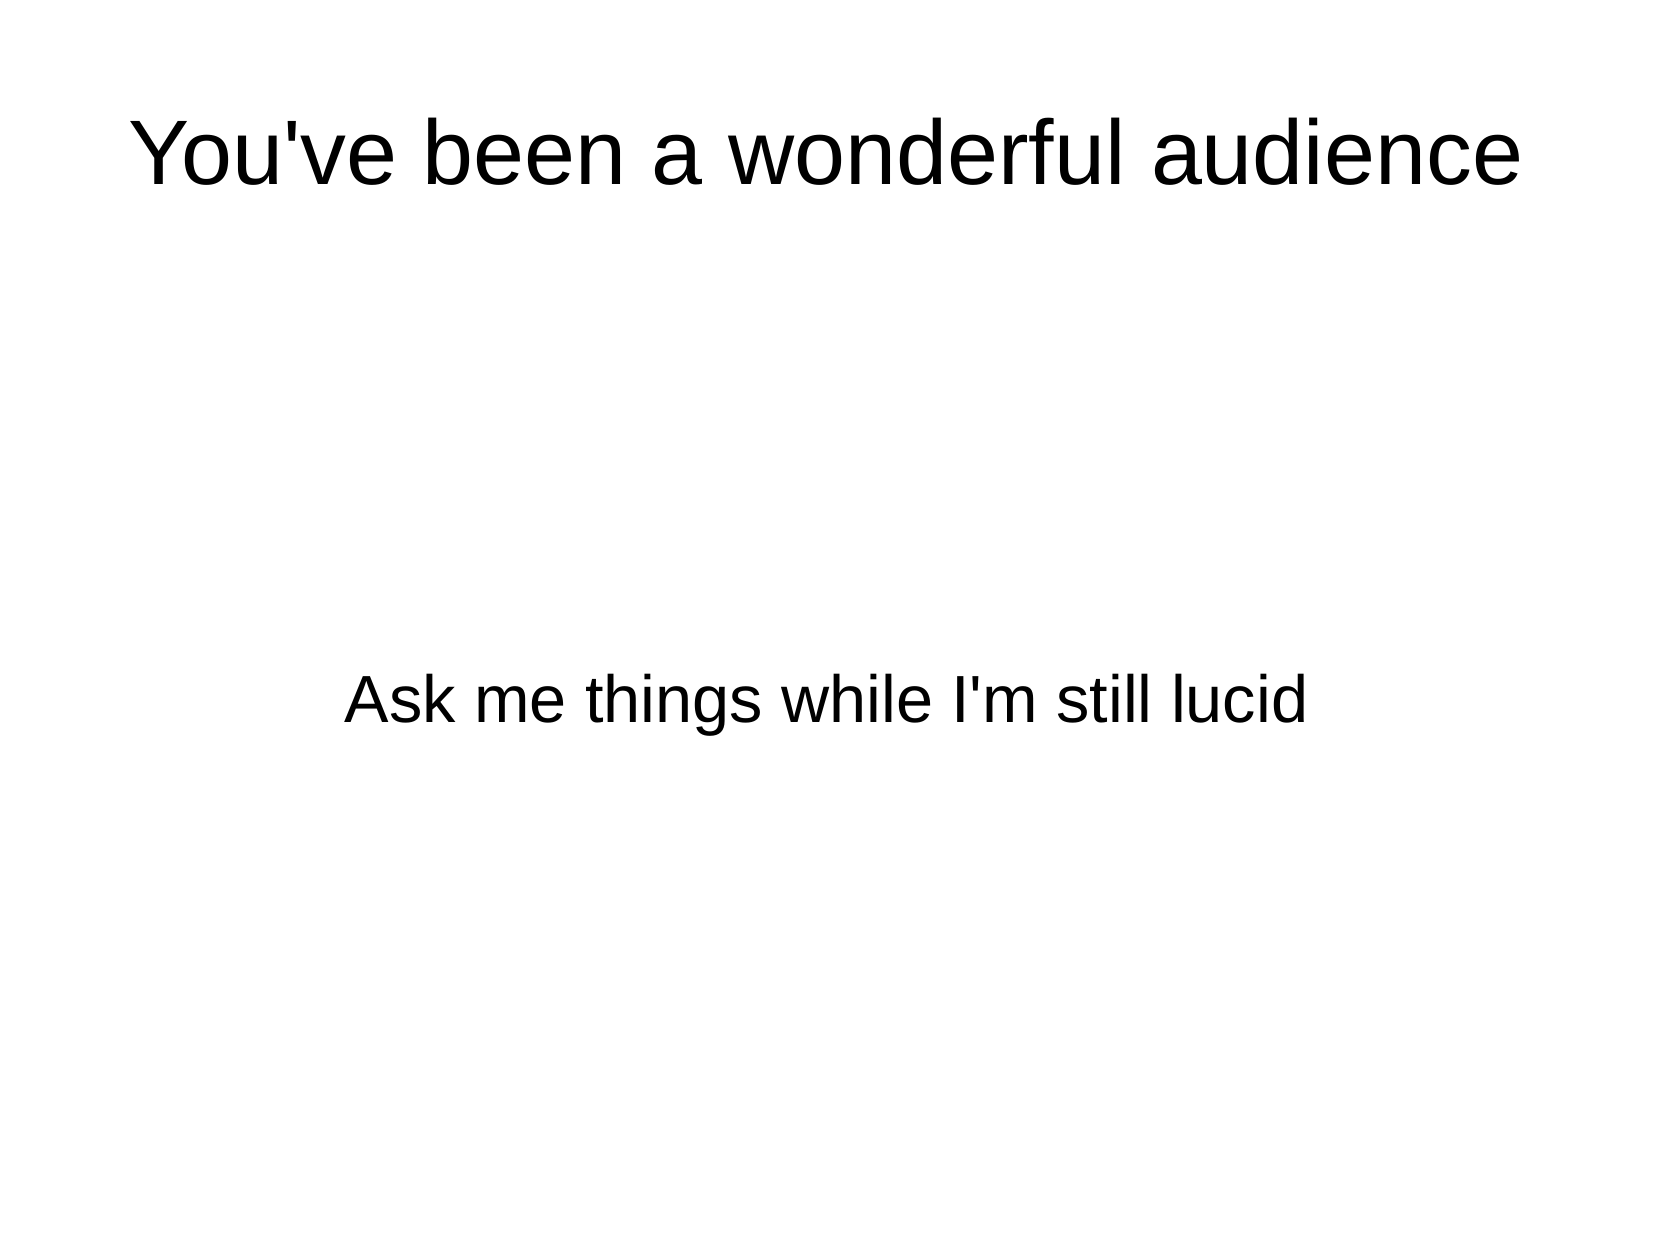

# You've been a wonderful audience
Ask me things while I'm still lucid